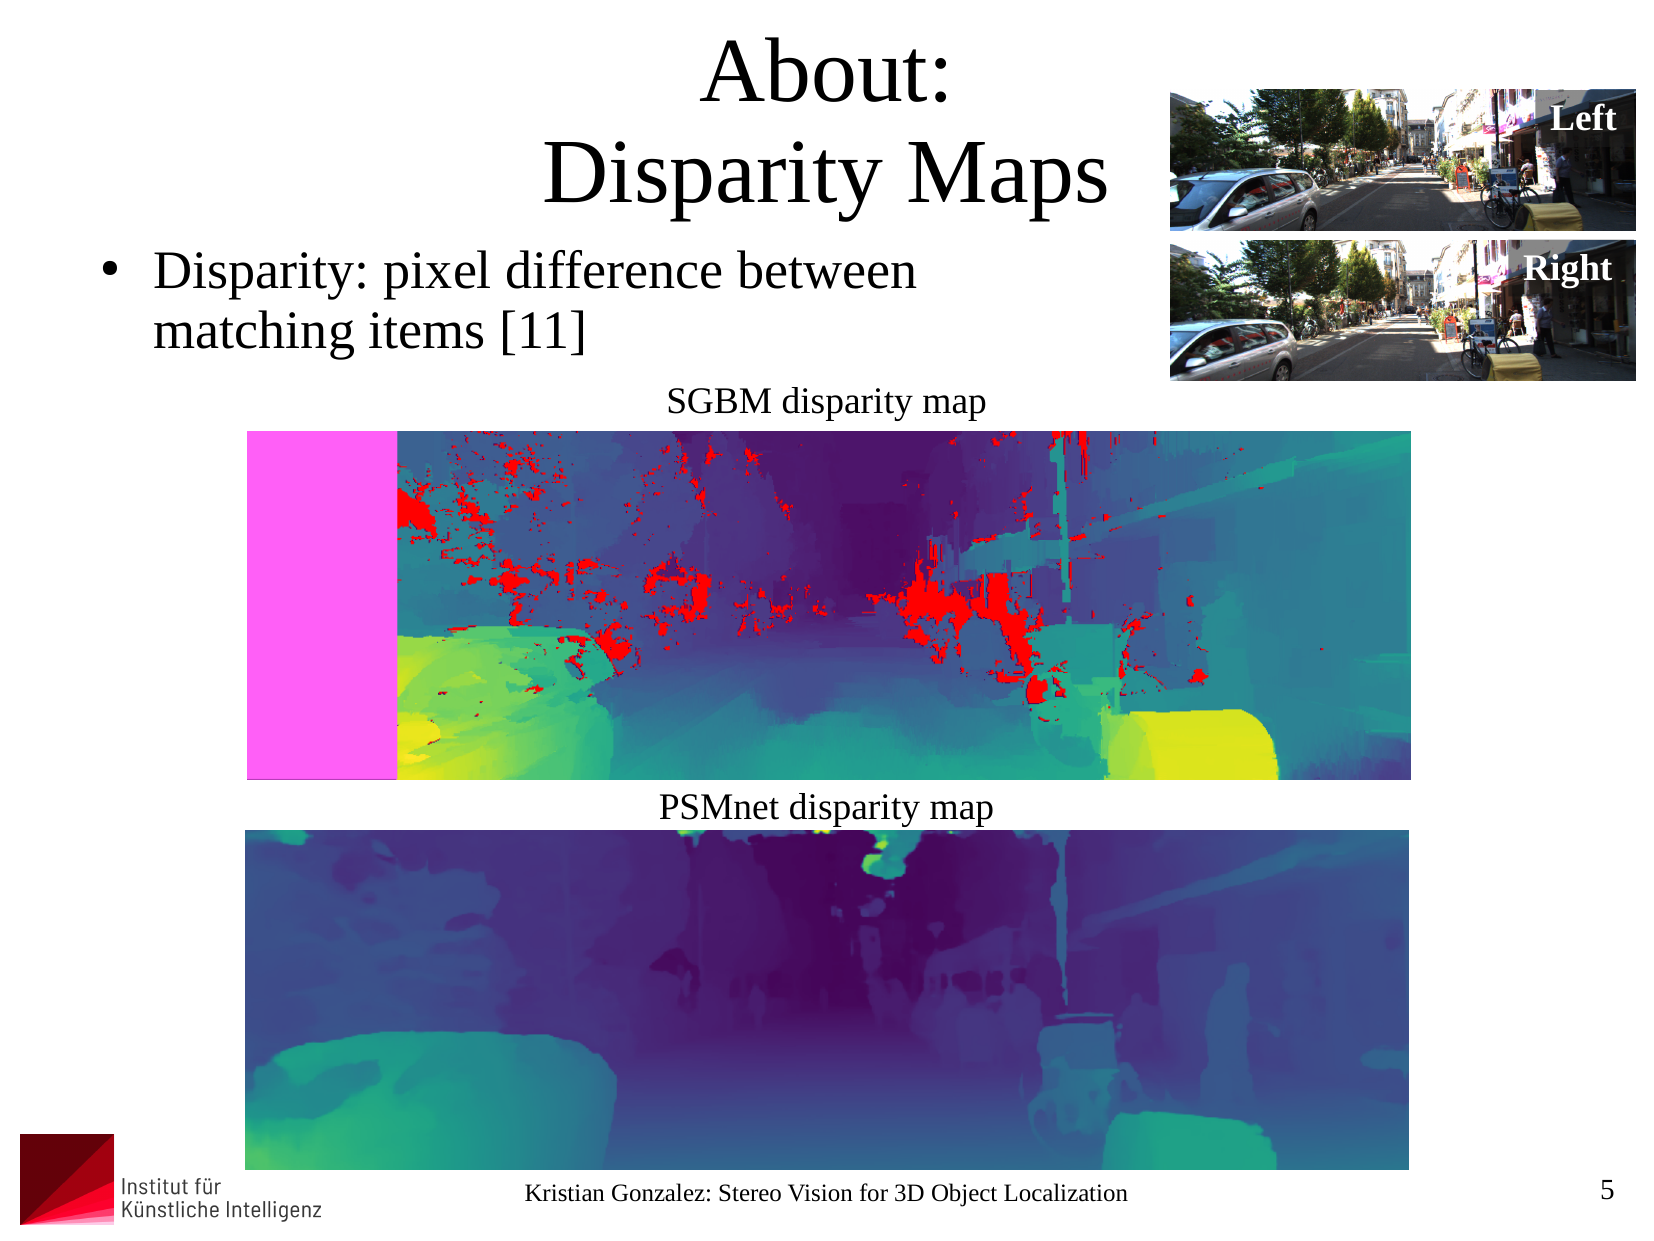

# About: Disparity Maps
Left
Right
Disparity: pixel difference between
matching items [11]
SGBM disparity map
PSMnet disparity map
5
Kristian Gonzalez: Stereo Vision for 3D Object Localization